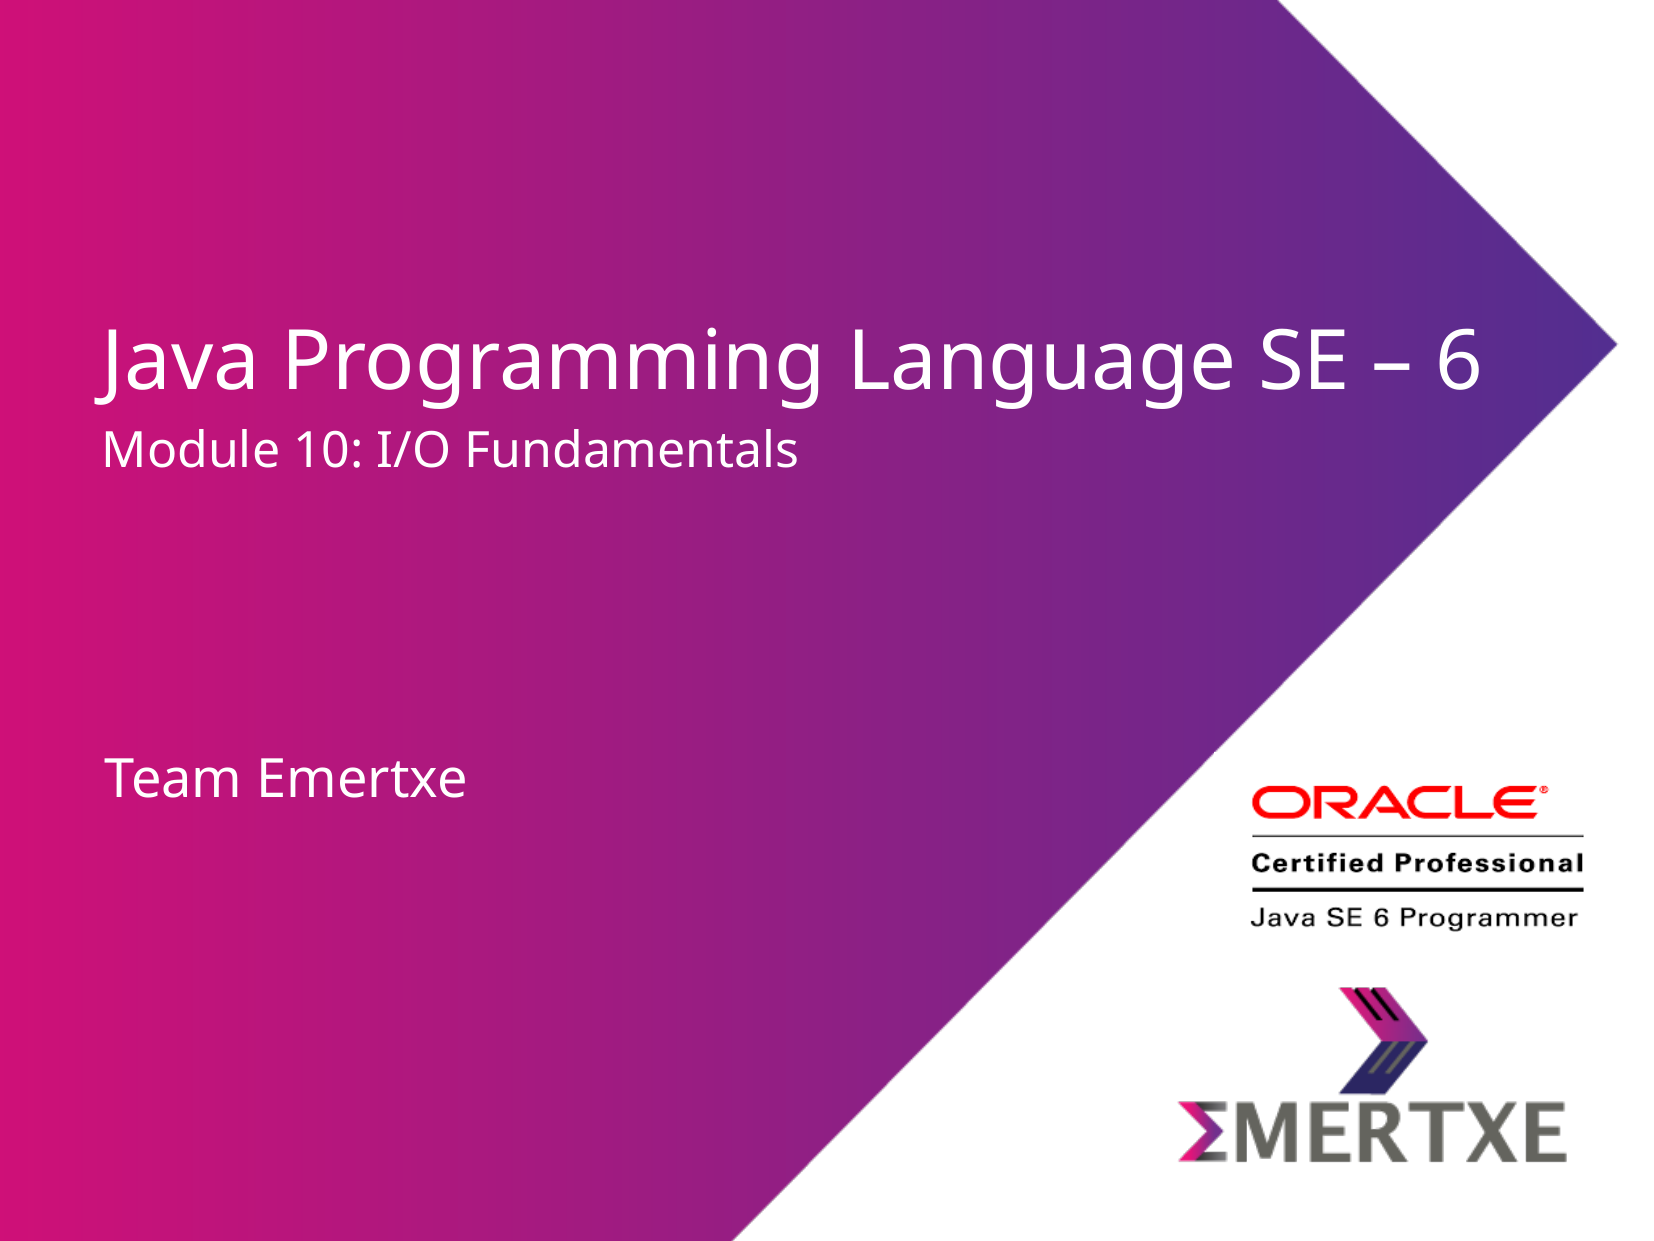

# Java Programming Language SE – 6 Module 10: I/O Fundamentals